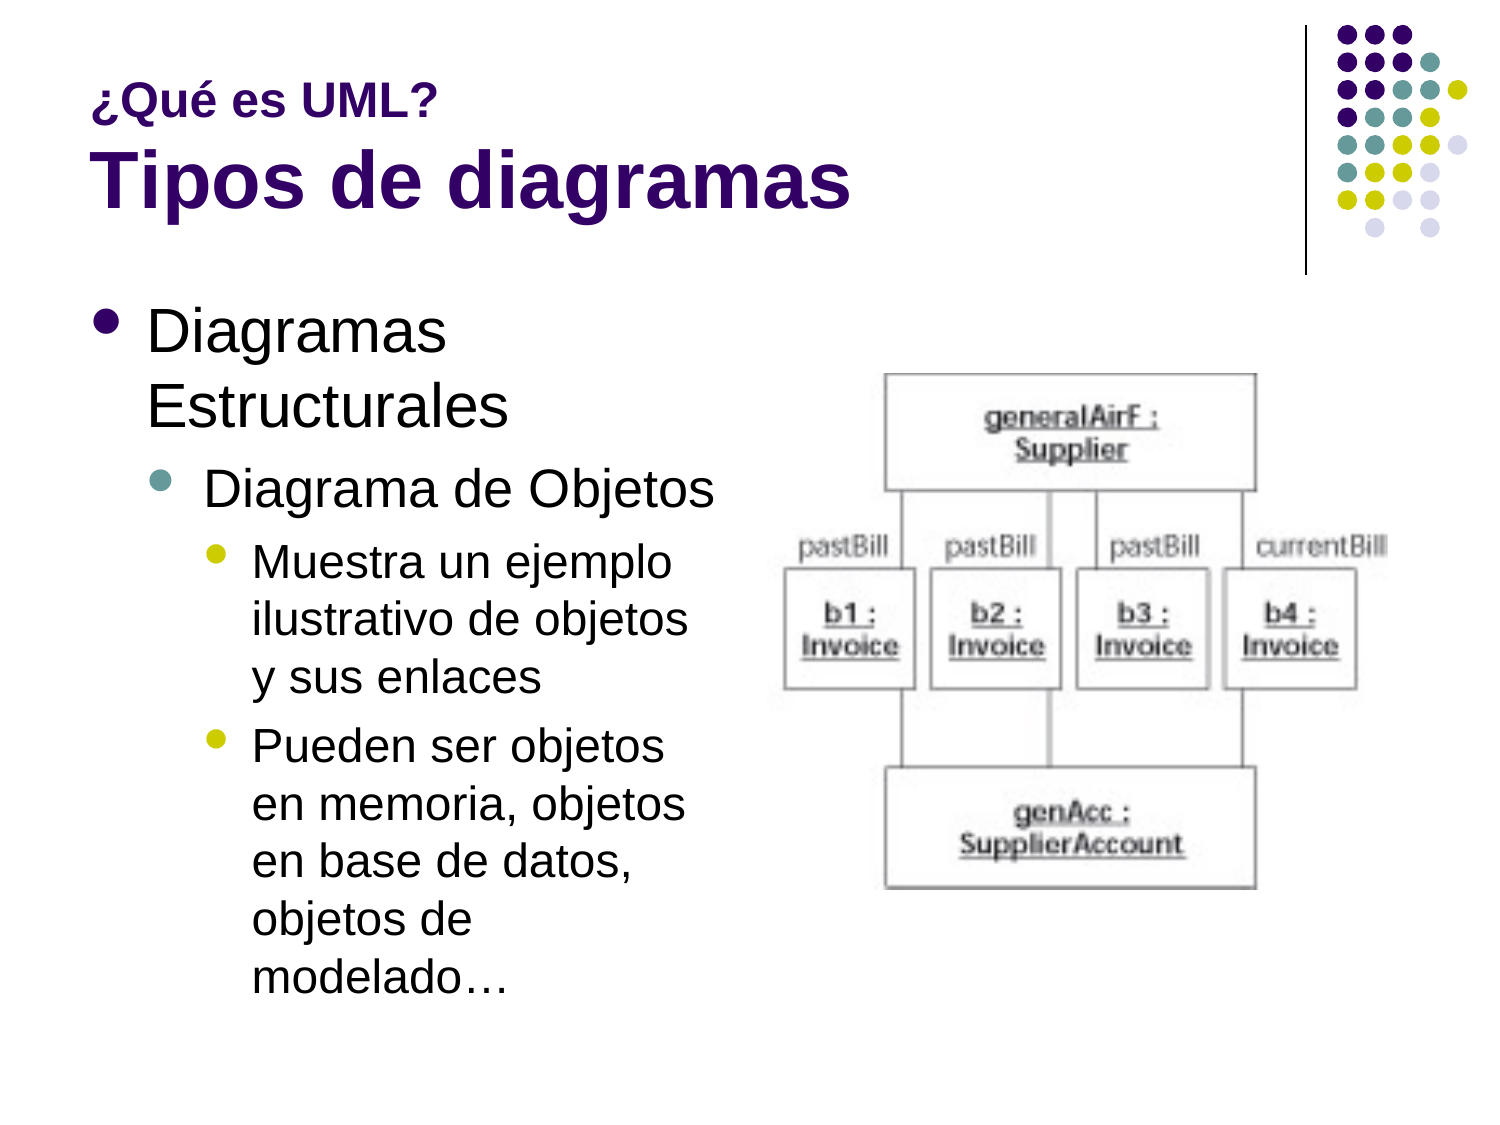

# ¿Qué es UML? Tipos de diagramas
Diagramas Estructurales
Diagrama de Objetos
Muestra un ejemplo ilustrativo de objetos y sus enlaces
Pueden ser objetos en memoria, objetos en base de datos, objetos de modelado…